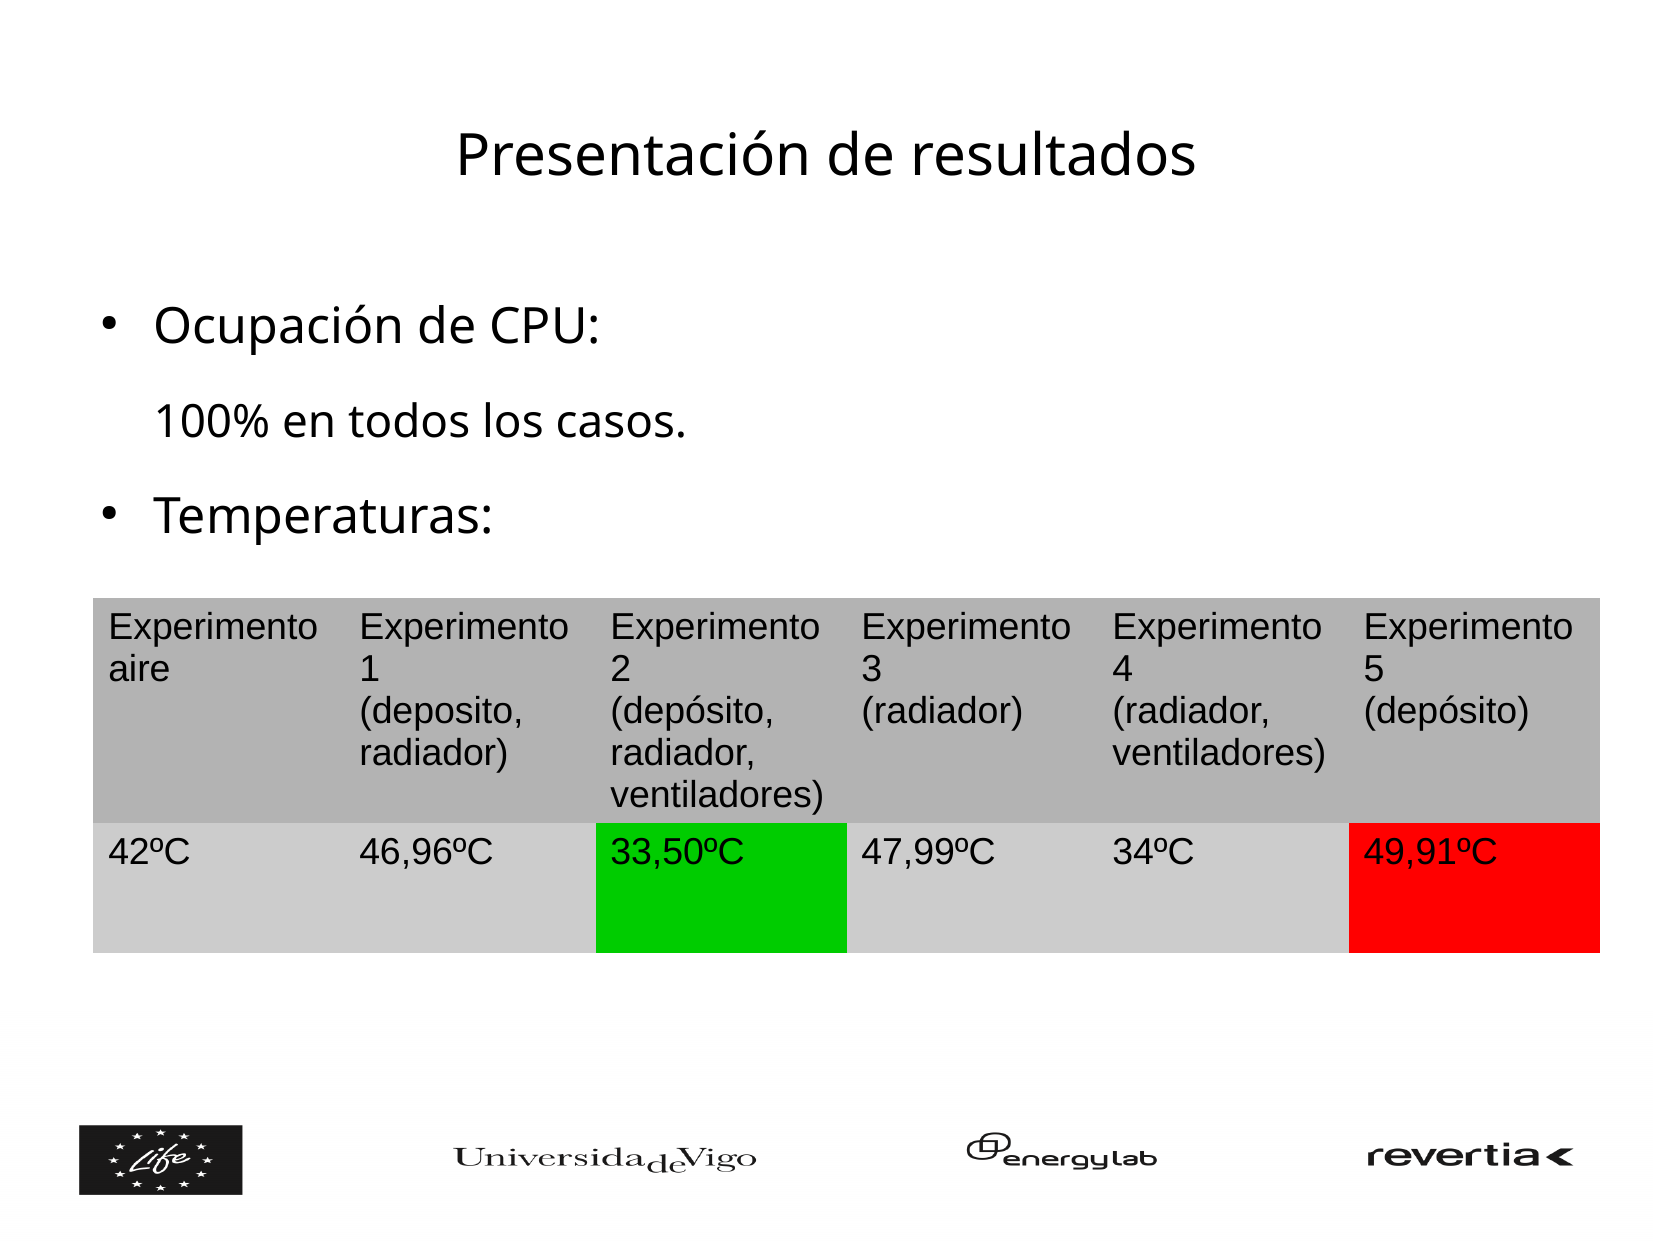

# Presentación de resultados
Ocupación de CPU:
100% en todos los casos.
Temperaturas:
| Experimento aire | Experimento 1 (deposito, radiador) | Experimento 2 (depósito, radiador, ventiladores) | Experimento 3 (radiador) | Experimento 4 (radiador, ventiladores) | Experimento 5 (depósito) |
| --- | --- | --- | --- | --- | --- |
| 42ºC | 46,96ºC | 33,50ºC | 47,99ºC | 34ºC | 49,91ºC |